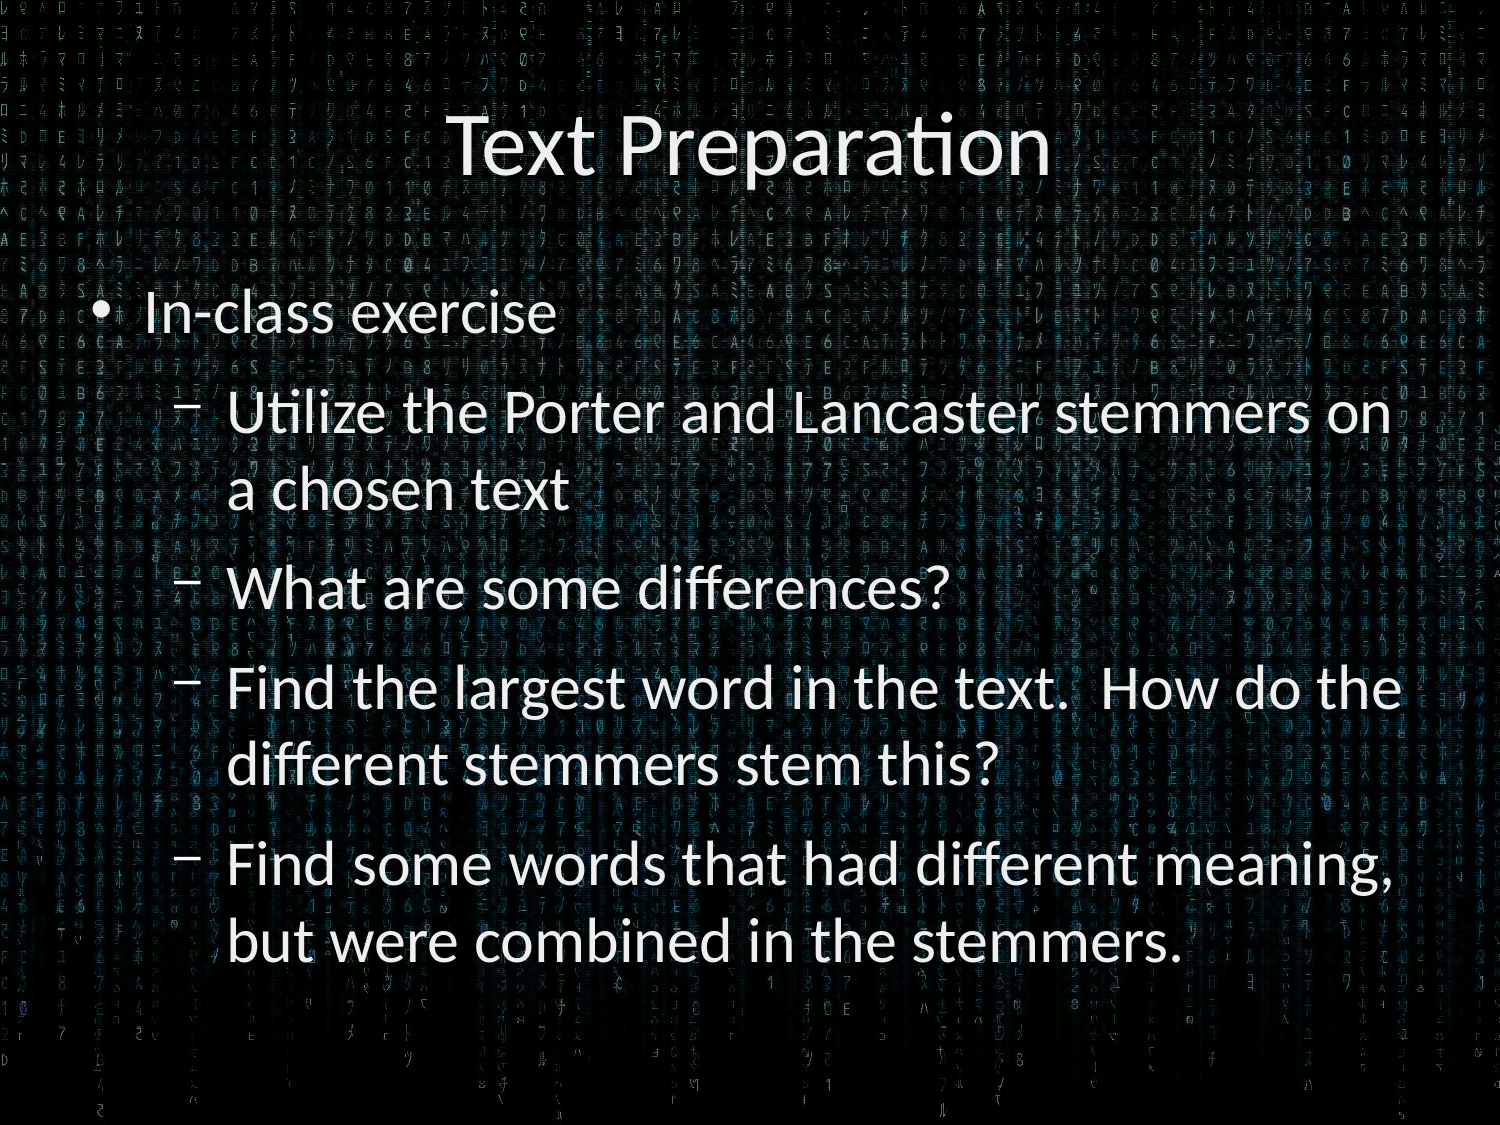

# Text Preparation
In-class exercise
Utilize the Porter and Lancaster stemmers on a chosen text
What are some differences?
Find the largest word in the text. How do the different stemmers stem this?
Find some words that had different meaning, but were combined in the stemmers.